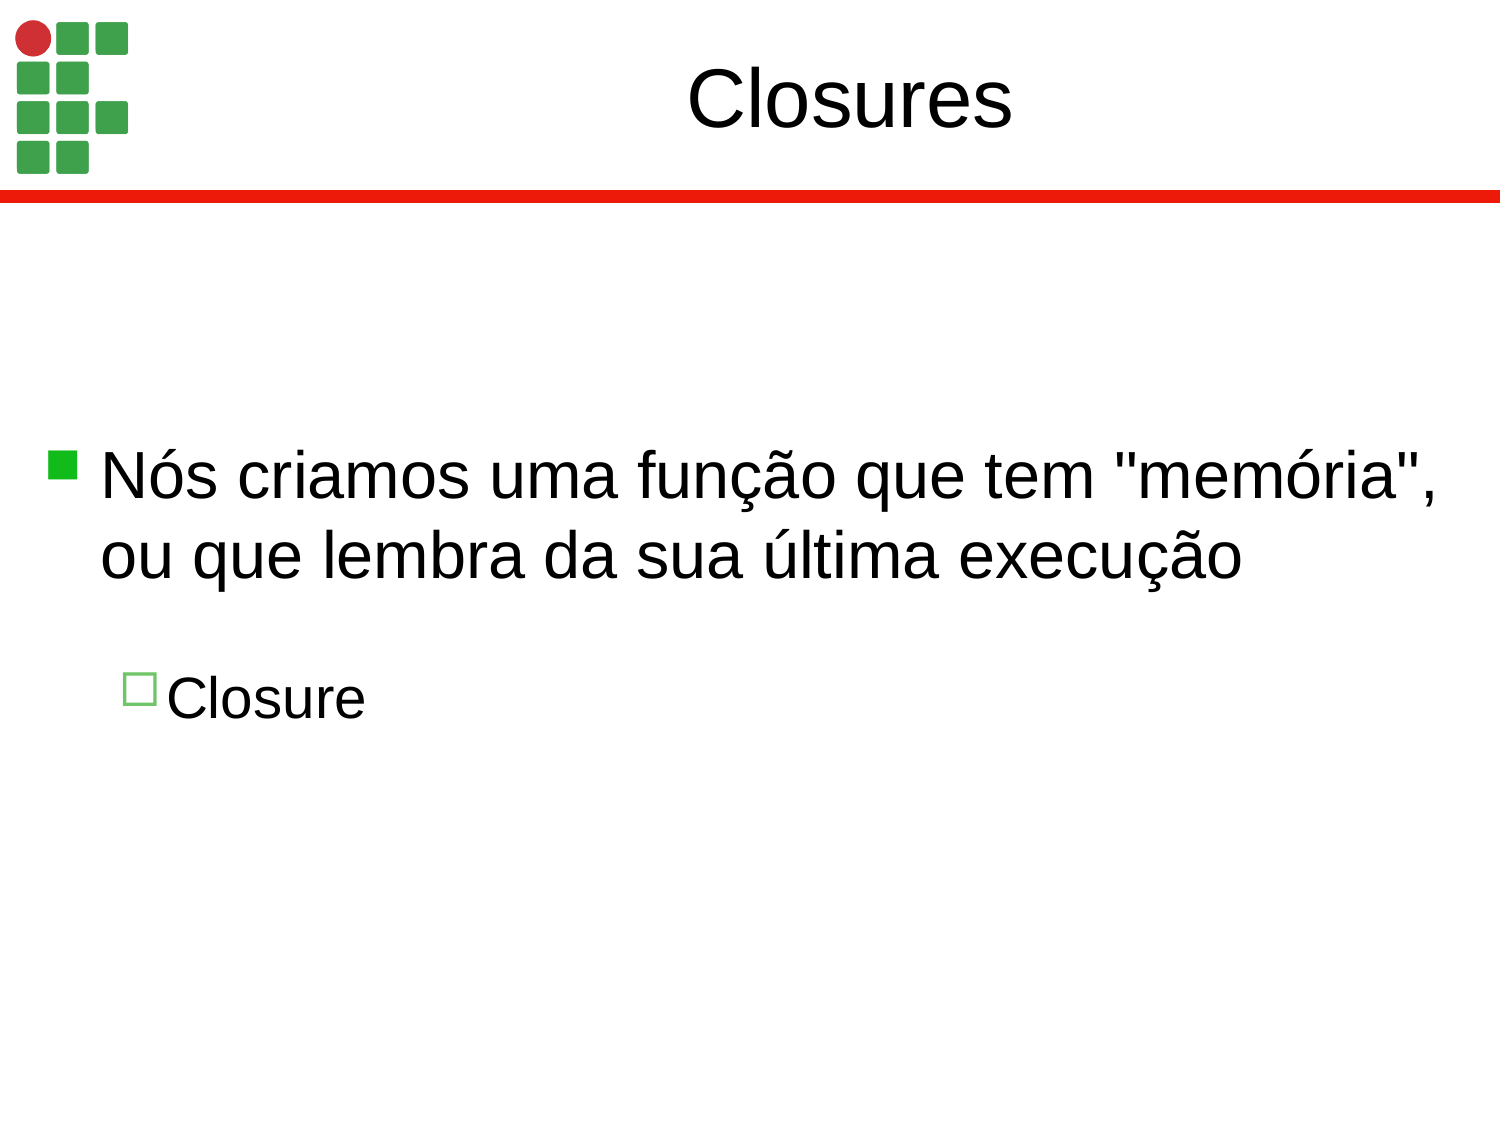

# Closures
Nós criamos uma função que tem "memória", ou que lembra da sua última execução
Closure